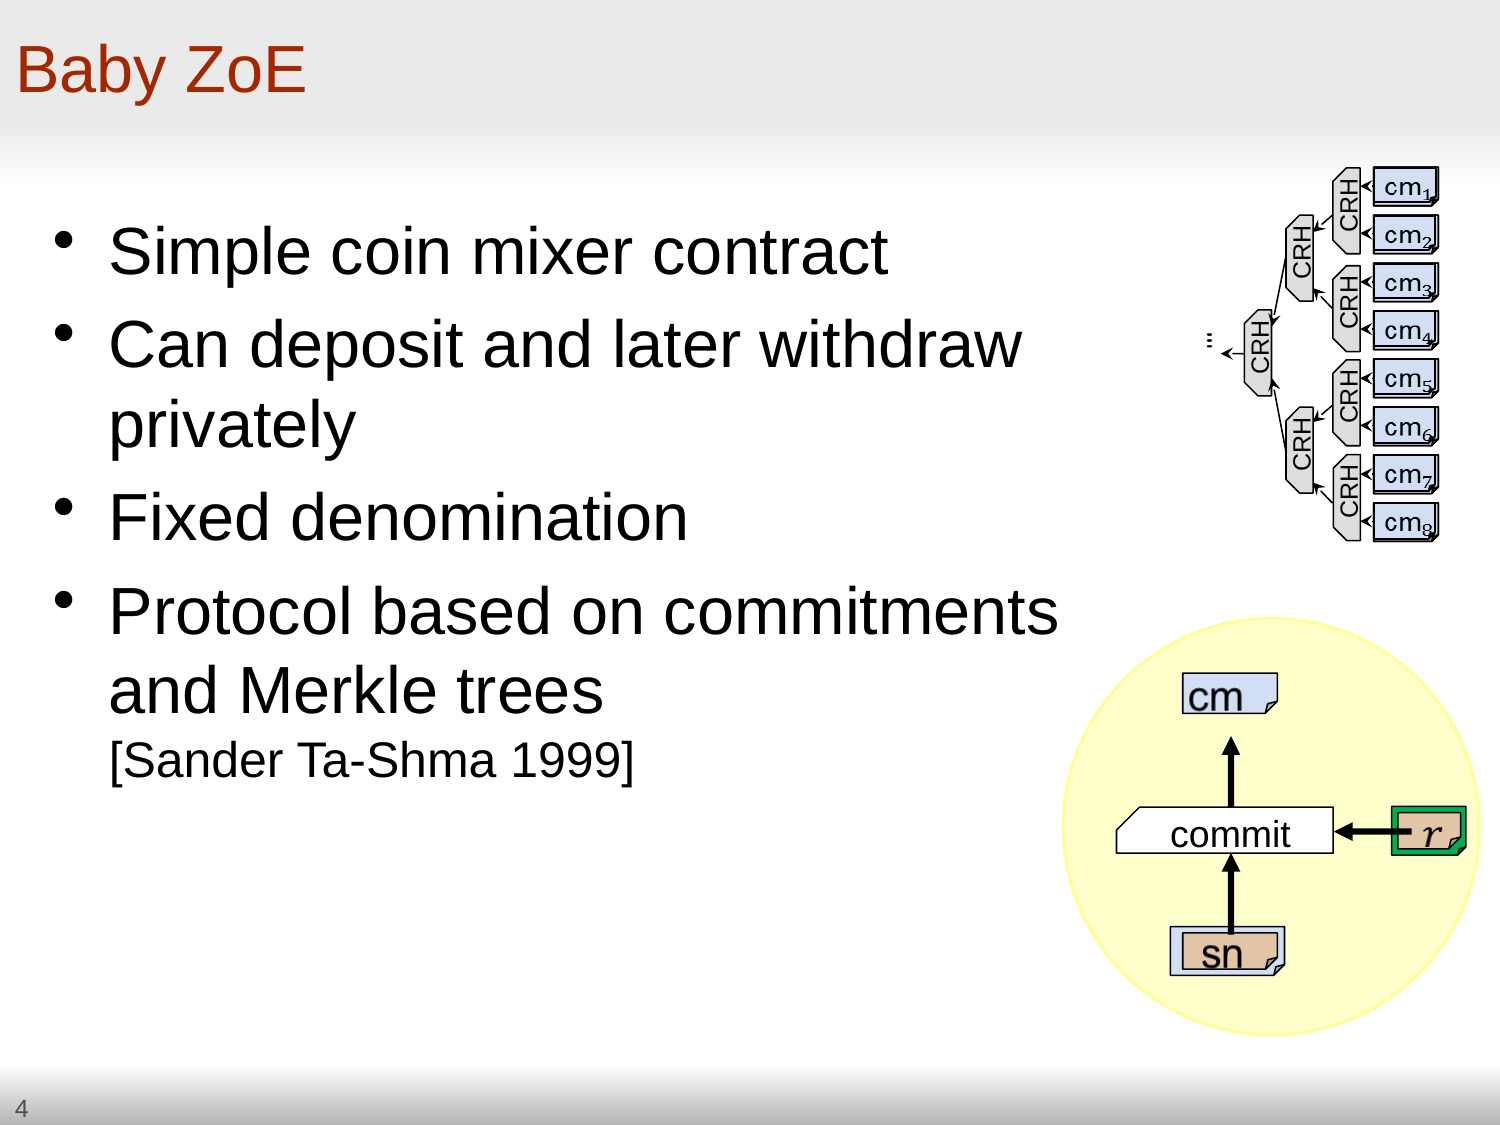

# Baby ZoE
CRH
CRH
CRH
CRH
CRH
CRH
CRH
Simple coin mixer contract
Can deposit and later withdraw privately
Fixed denomination
Protocol based on commitments and Merkle trees
[Sander Ta-Shma 1999]
commit